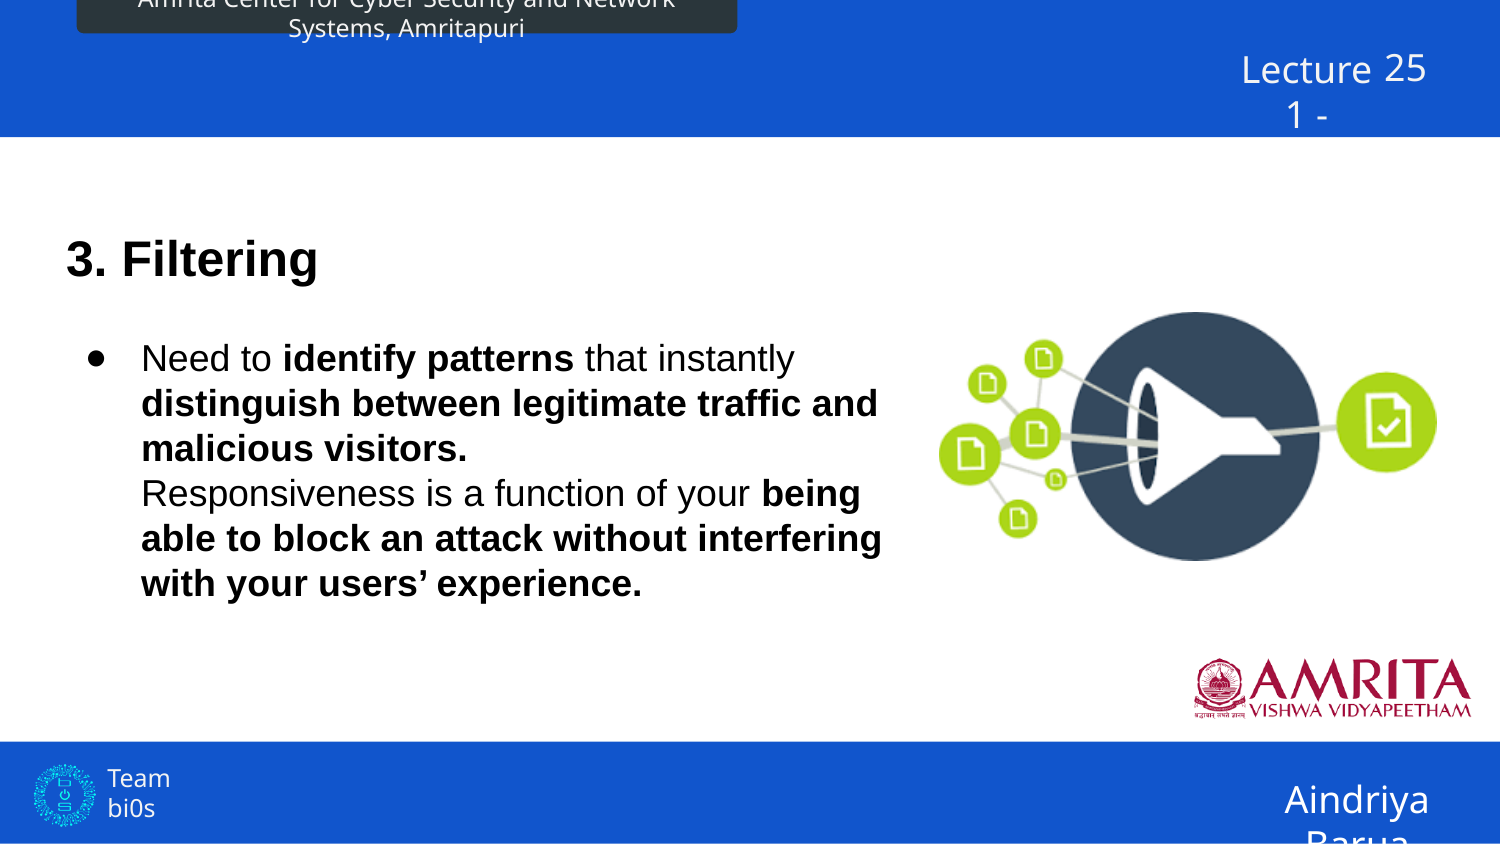

3. Filtering
# Need to identify patterns that instantly distinguish between legitimate traffic and malicious visitors. Responsiveness is a function of your being able to block an attack without interfering with your users’ experience.